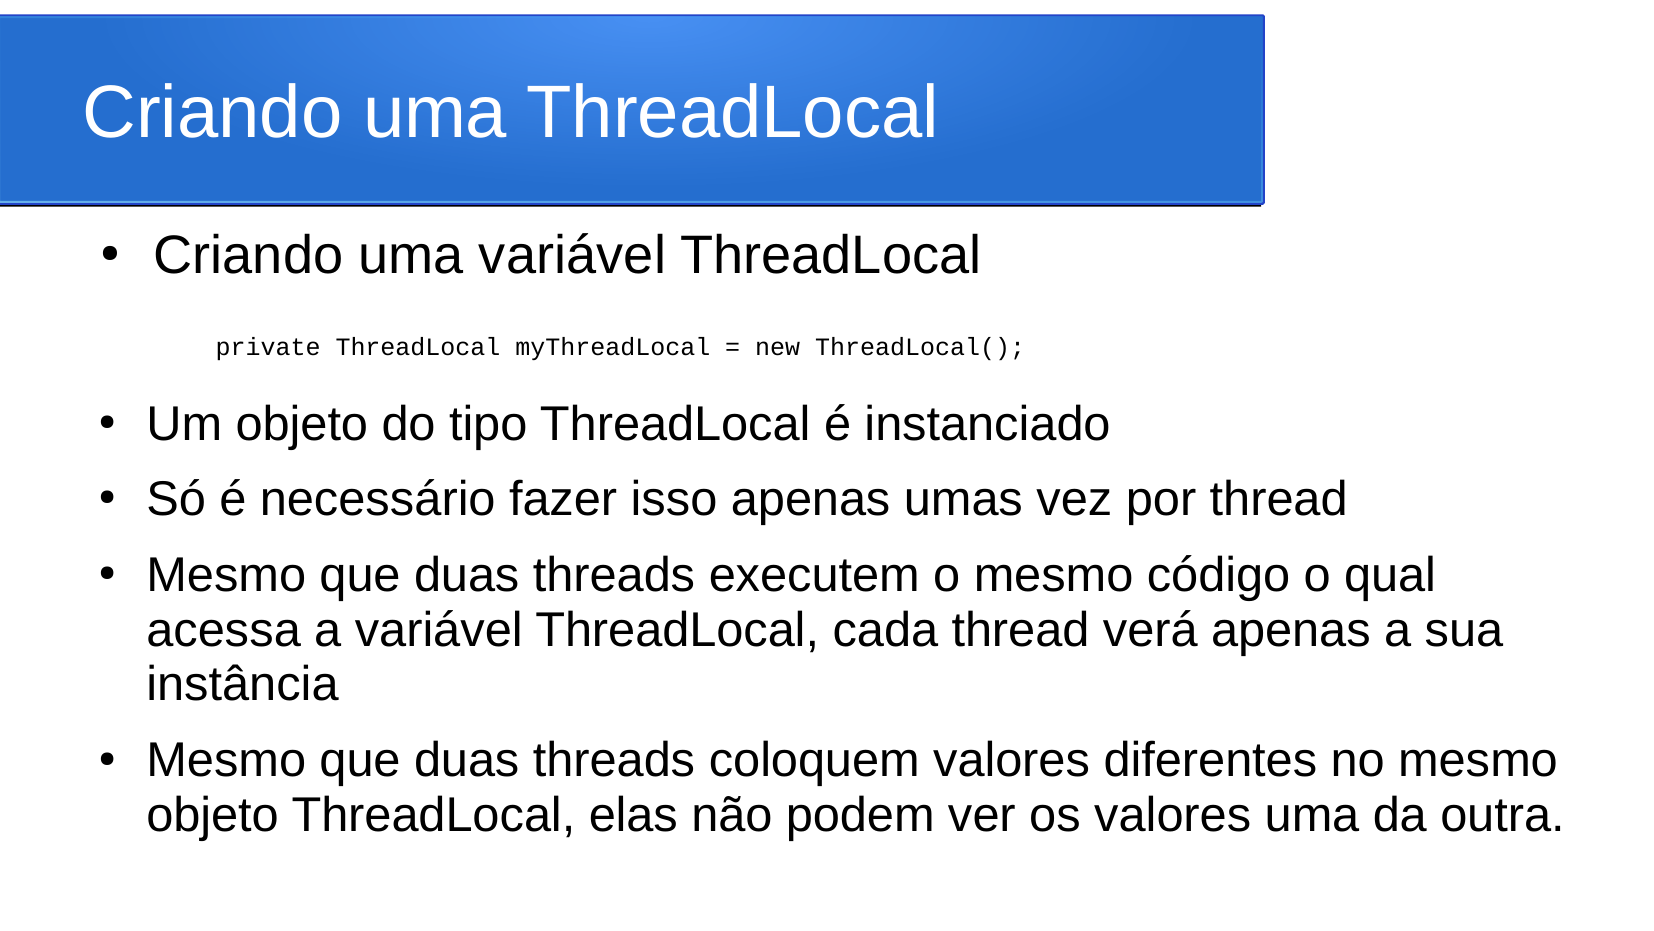

# Criando uma ThreadLocal
Criando uma variável ThreadLocal
private ThreadLocal myThreadLocal = new ThreadLocal();
Um objeto do tipo ThreadLocal é instanciado
Só é necessário fazer isso apenas umas vez por thread
Mesmo que duas threads executem o mesmo código o qual acessa a variável ThreadLocal, cada thread verá apenas a sua instância
Mesmo que duas threads coloquem valores diferentes no mesmo objeto ThreadLocal, elas não podem ver os valores uma da outra.